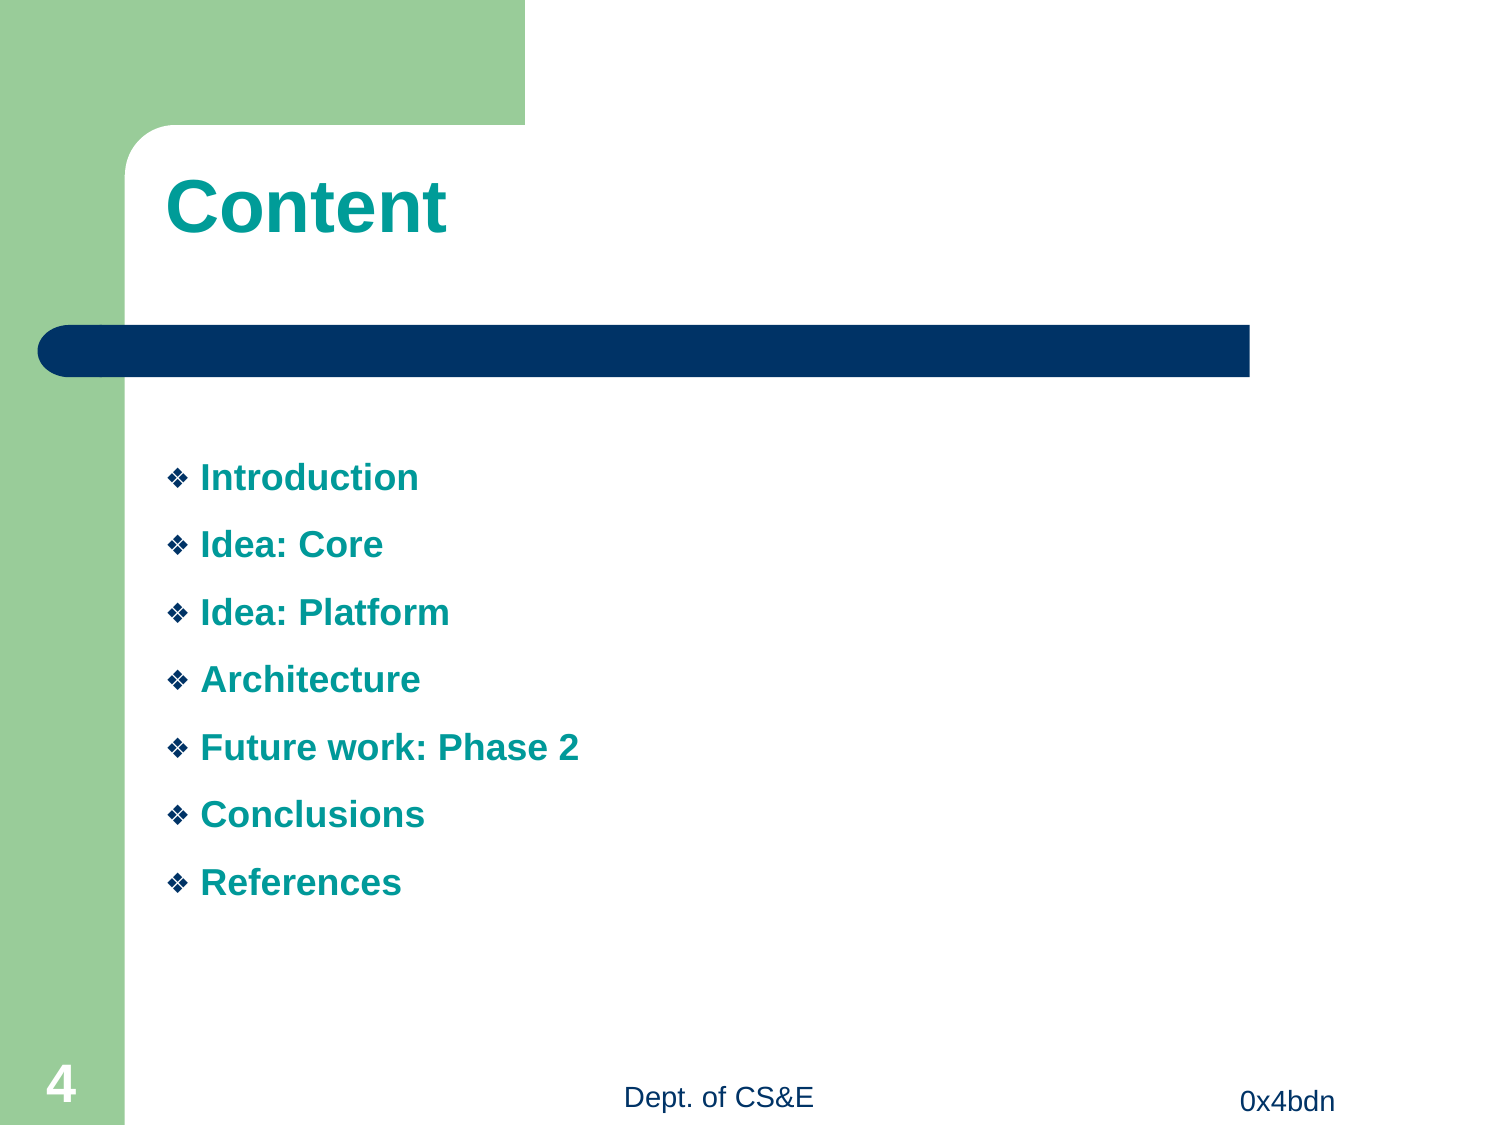

# Content
 Introduction
 Idea: Core
 Idea: Platform
 Architecture
 Future work: Phase 2
 Conclusions
 References
Dept. of CS&E
	0x4bdn